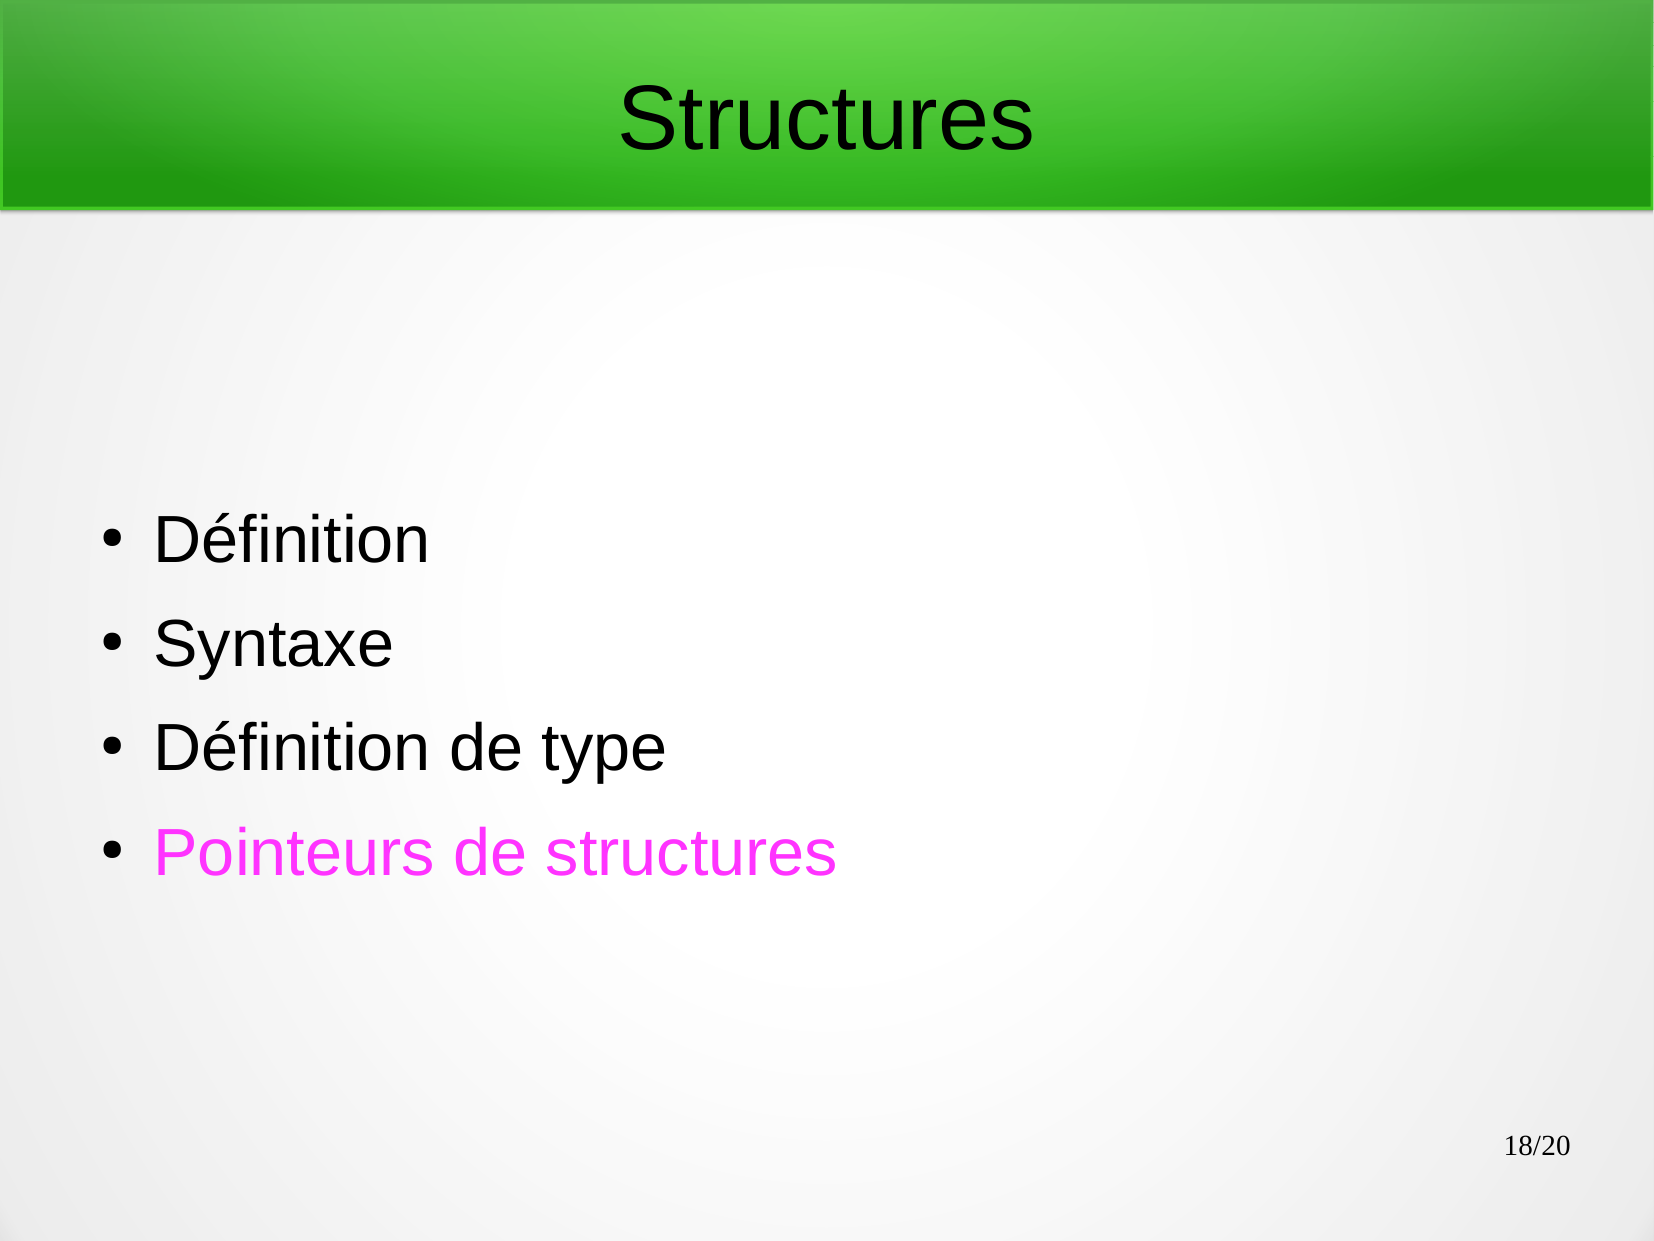

# Structures
Définition
Syntaxe
Définition de type
Pointeurs de structures
18